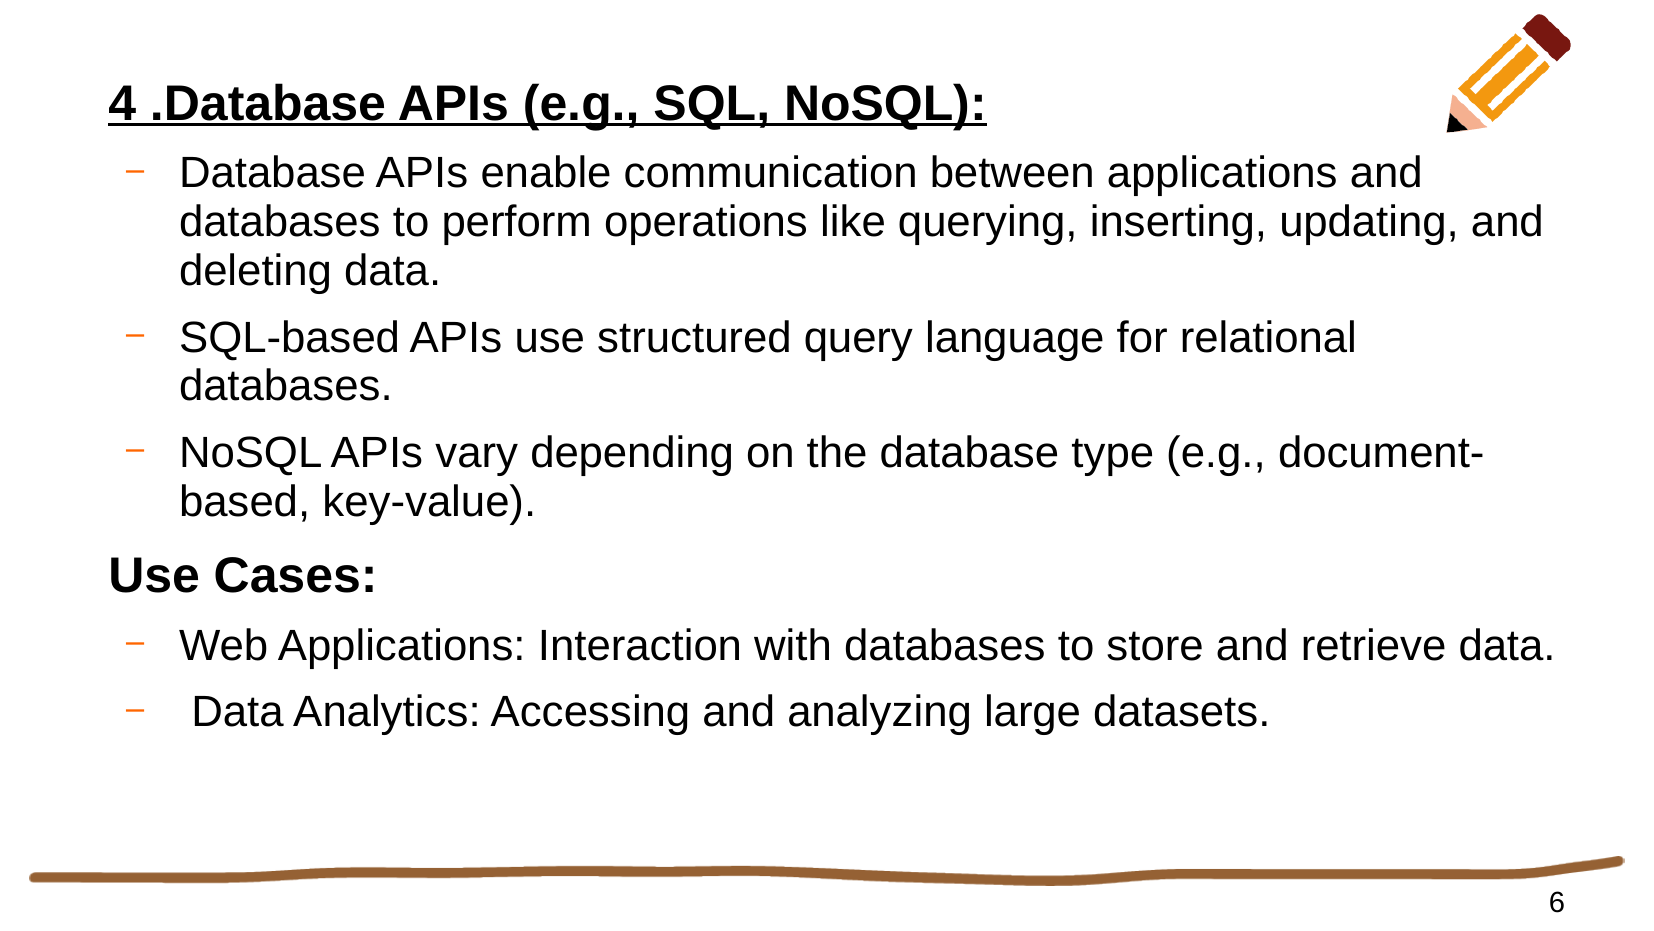

# 4 .Database APIs (e.g., SQL, NoSQL):
Database APIs enable communication between applications and databases to perform operations like querying, inserting, updating, and deleting data.
SQL-based APIs use structured query language for relational databases.
NoSQL APIs vary depending on the database type (e.g., document-based, key-value).
Use Cases:
Web Applications: Interaction with databases to store and retrieve data.
 Data Analytics: Accessing and analyzing large datasets.
6